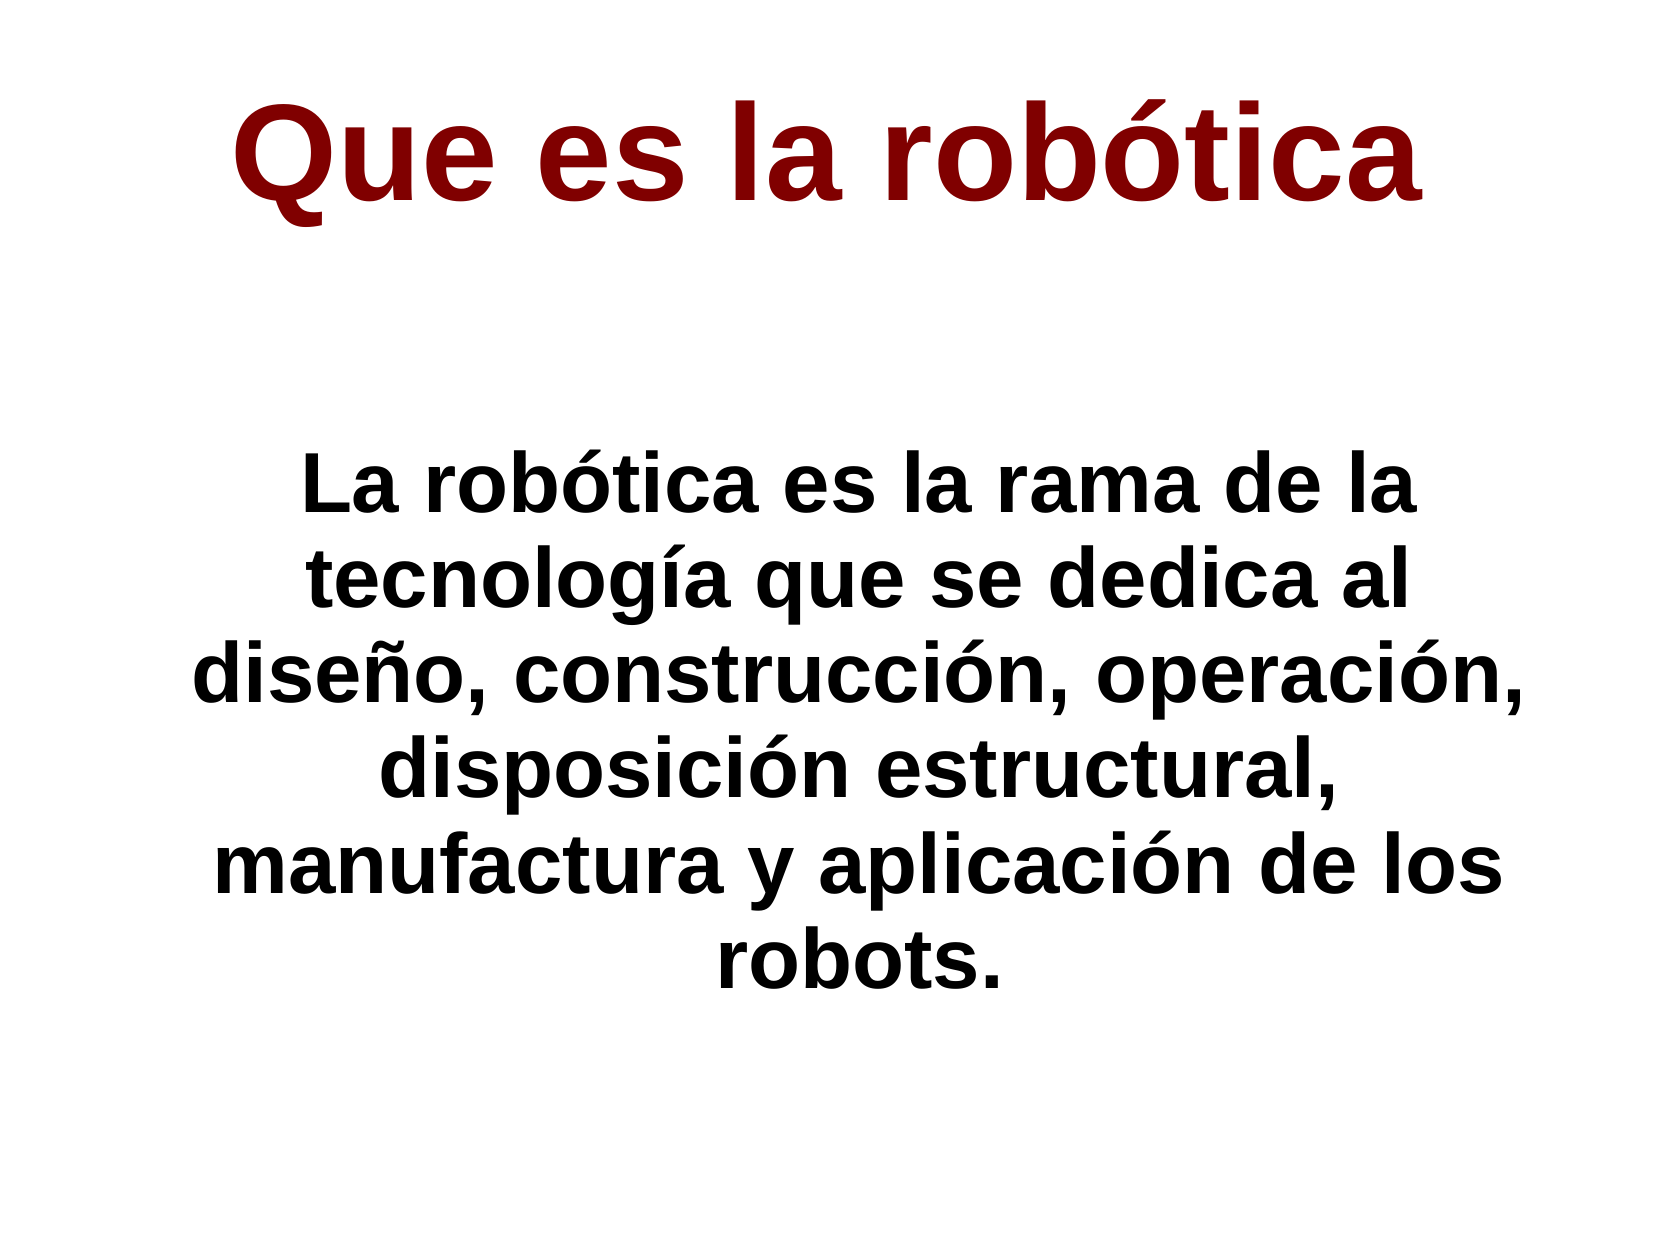

# Que es la robótica
La robótica es la rama de la tecnología que se dedica al diseño, construcción, operación, disposición estructural, manufactura y aplicación de los robots.